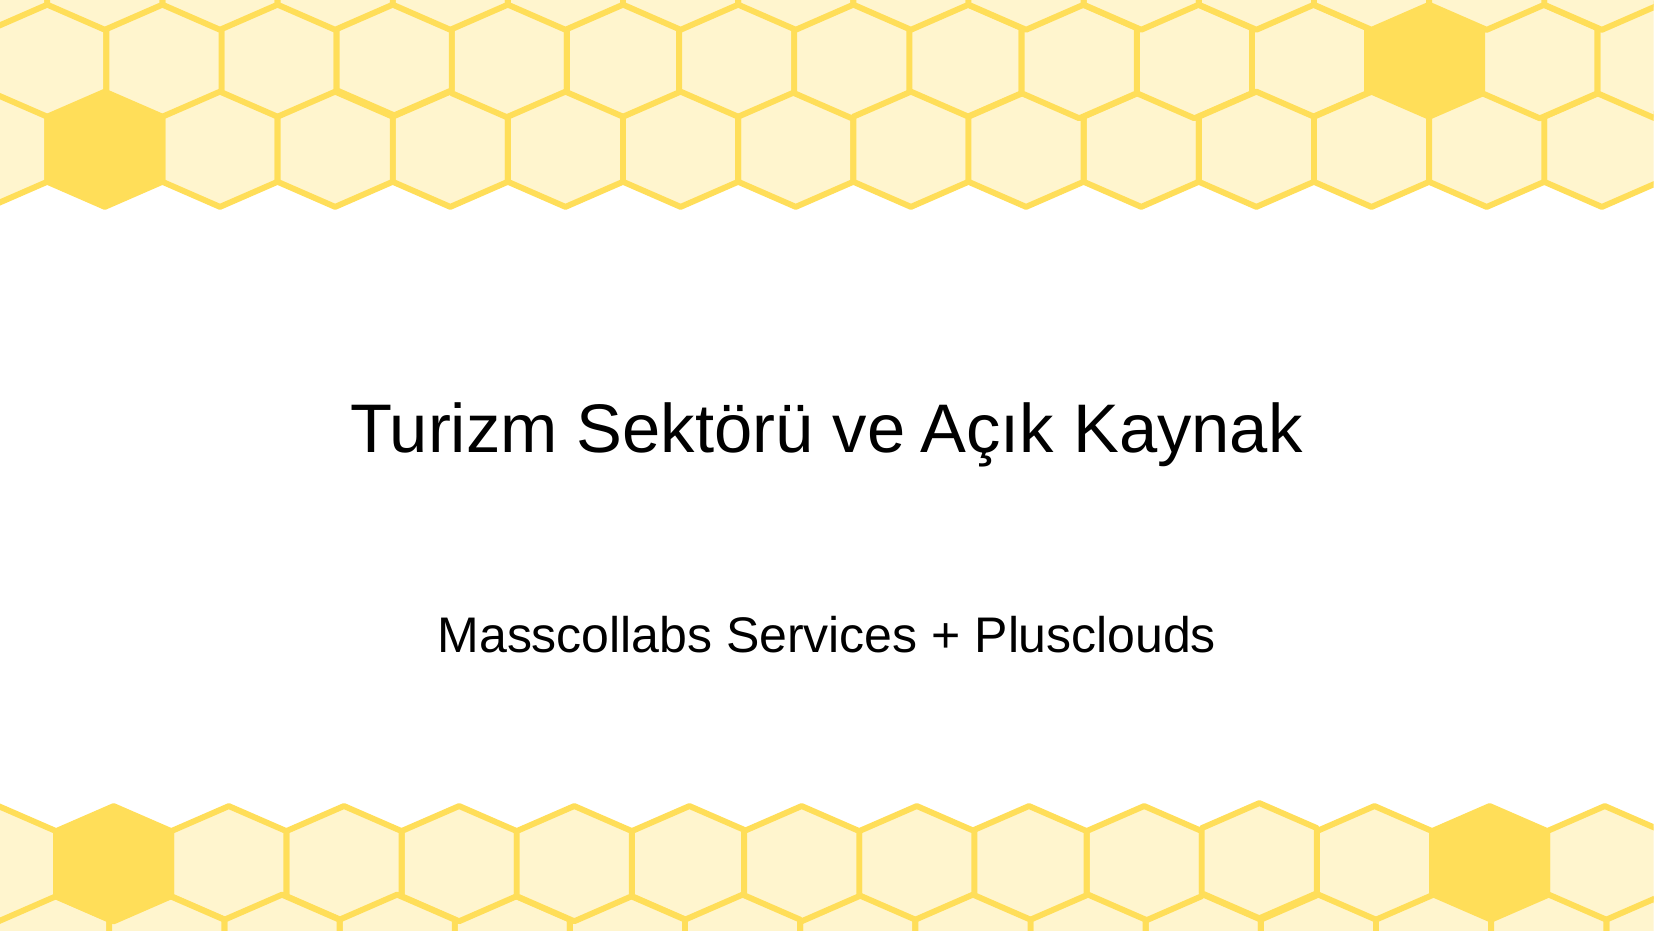

# Turizm Sektörü ve Açık Kaynak
Masscollabs Services + Plusclouds